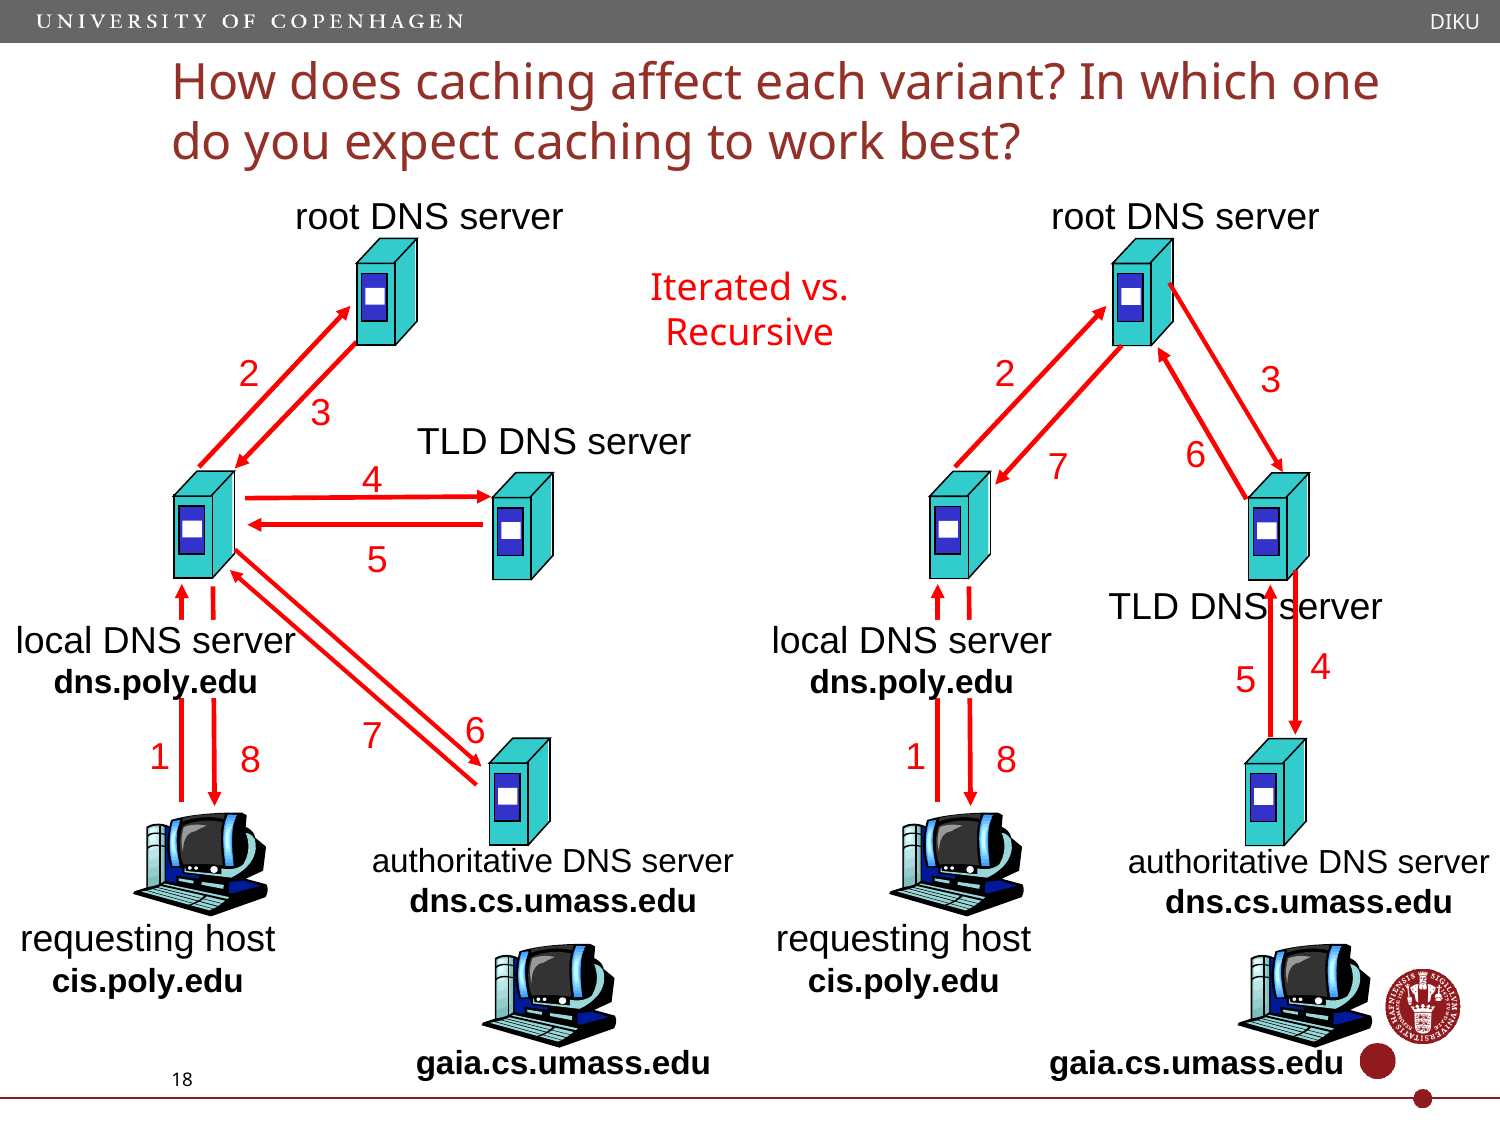

DIKU
# How does caching affect each variant? In which one do you expect caching to work best?
root DNS server
root DNS server
Iterated vs.
Recursive
2
2
3
3
TLD DNS server
6
7
4
5
TLD DNS server
local DNS server
dns.poly.edu
local DNS server
dns.poly.edu
4
5
6
7
1
1
8
8
authoritative DNS server
dns.cs.umass.edu
authoritative DNS server
dns.cs.umass.edu
requesting host
cis.poly.edu
requesting host
cis.poly.edu
gaia.cs.umass.edu
gaia.cs.umass.edu